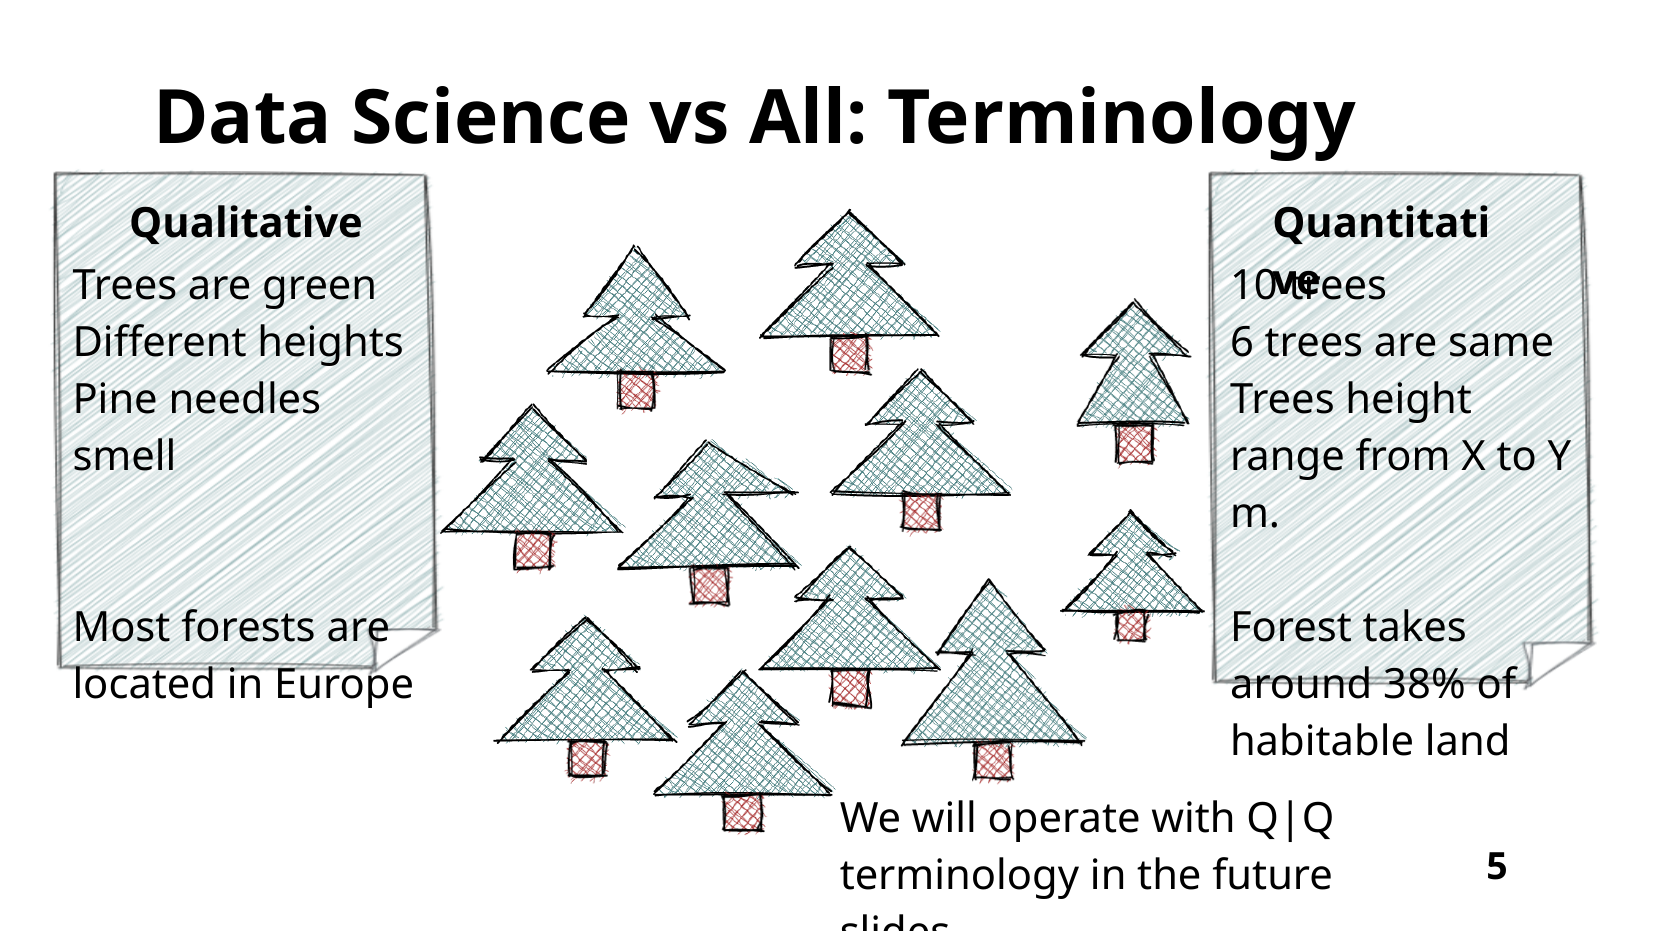

# Data Science vs All: Terminology
Qualitative
Quantitative
Trees are green
Different heights
Pine needles smell
Most forests are located in Europe
10 trees
6 trees are same
Trees height range from X to Y m.
Forest takes around 38% of habitable land
We will operate with Q|Q terminology in the future slides